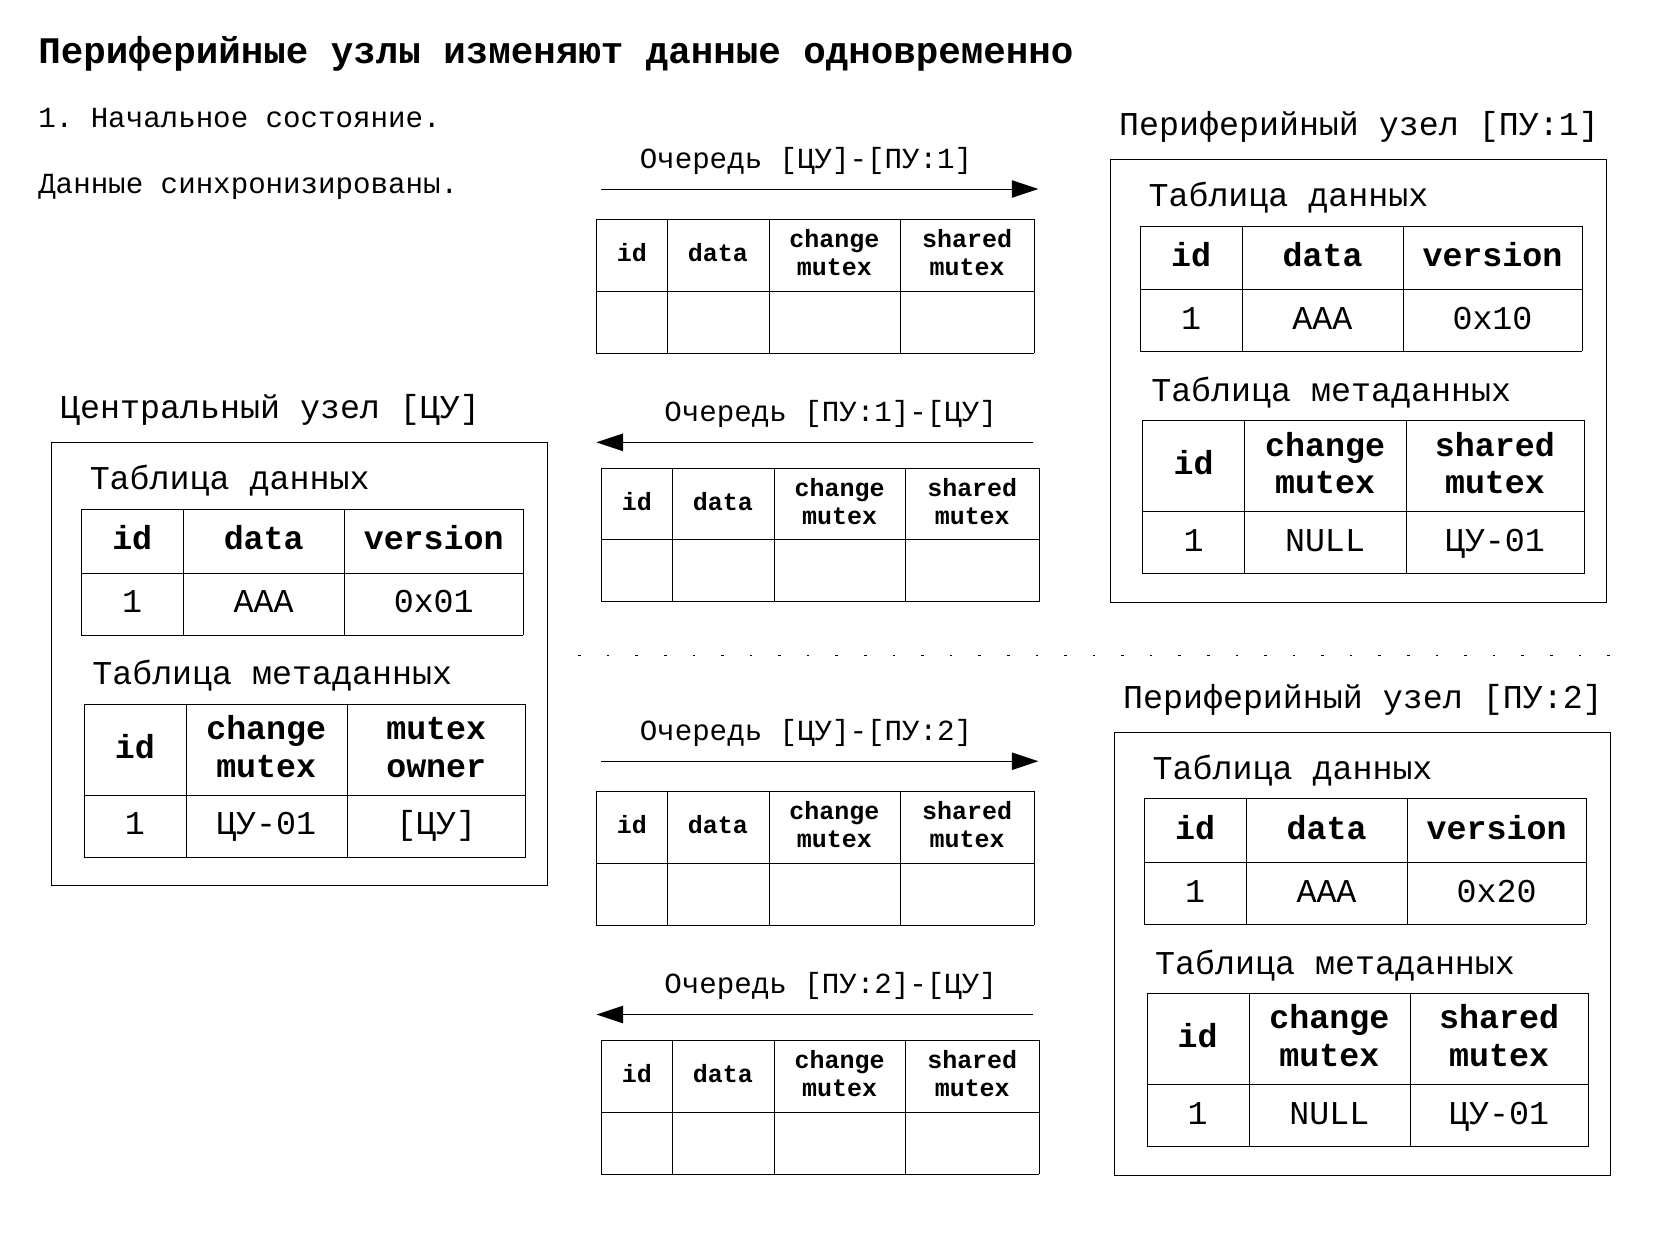

Периферийные узлы изменяют данные одновременно
1. Начальное состояние.
Данные синхронизированы.
Периферийный узел [ПУ:1]
Очередь [ЦУ]-[ПУ:1]
Таблица данных
| id | data | change mutex | shared mutex |
| --- | --- | --- | --- |
| | | | |
| id | data | version |
| --- | --- | --- |
| 1 | AAA | 0x10 |
Таблица метаданных
Центральный узел [ЦУ]
Очередь [ПУ:1]-[ЦУ]
| id | change mutex | shared mutex |
| --- | --- | --- |
| 1 | NULL | ЦУ-01 |
Таблица данных
| id | data | change mutex | shared mutex |
| --- | --- | --- | --- |
| | | | |
| id | data | version |
| --- | --- | --- |
| 1 | AAA | 0x01 |
Таблица метаданных
Периферийный узел [ПУ:2]
| id | change mutex | mutex owner |
| --- | --- | --- |
| 1 | ЦУ-01 | [ЦУ] |
Очередь [ЦУ]-[ПУ:2]
Таблица данных
| id | data | change mutex | shared mutex |
| --- | --- | --- | --- |
| | | | |
| id | data | version |
| --- | --- | --- |
| 1 | AAA | 0x20 |
Таблица метаданных
Очередь [ПУ:2]-[ЦУ]
| id | change mutex | shared mutex |
| --- | --- | --- |
| 1 | NULL | ЦУ-01 |
| id | data | change mutex | shared mutex |
| --- | --- | --- | --- |
| | | | |